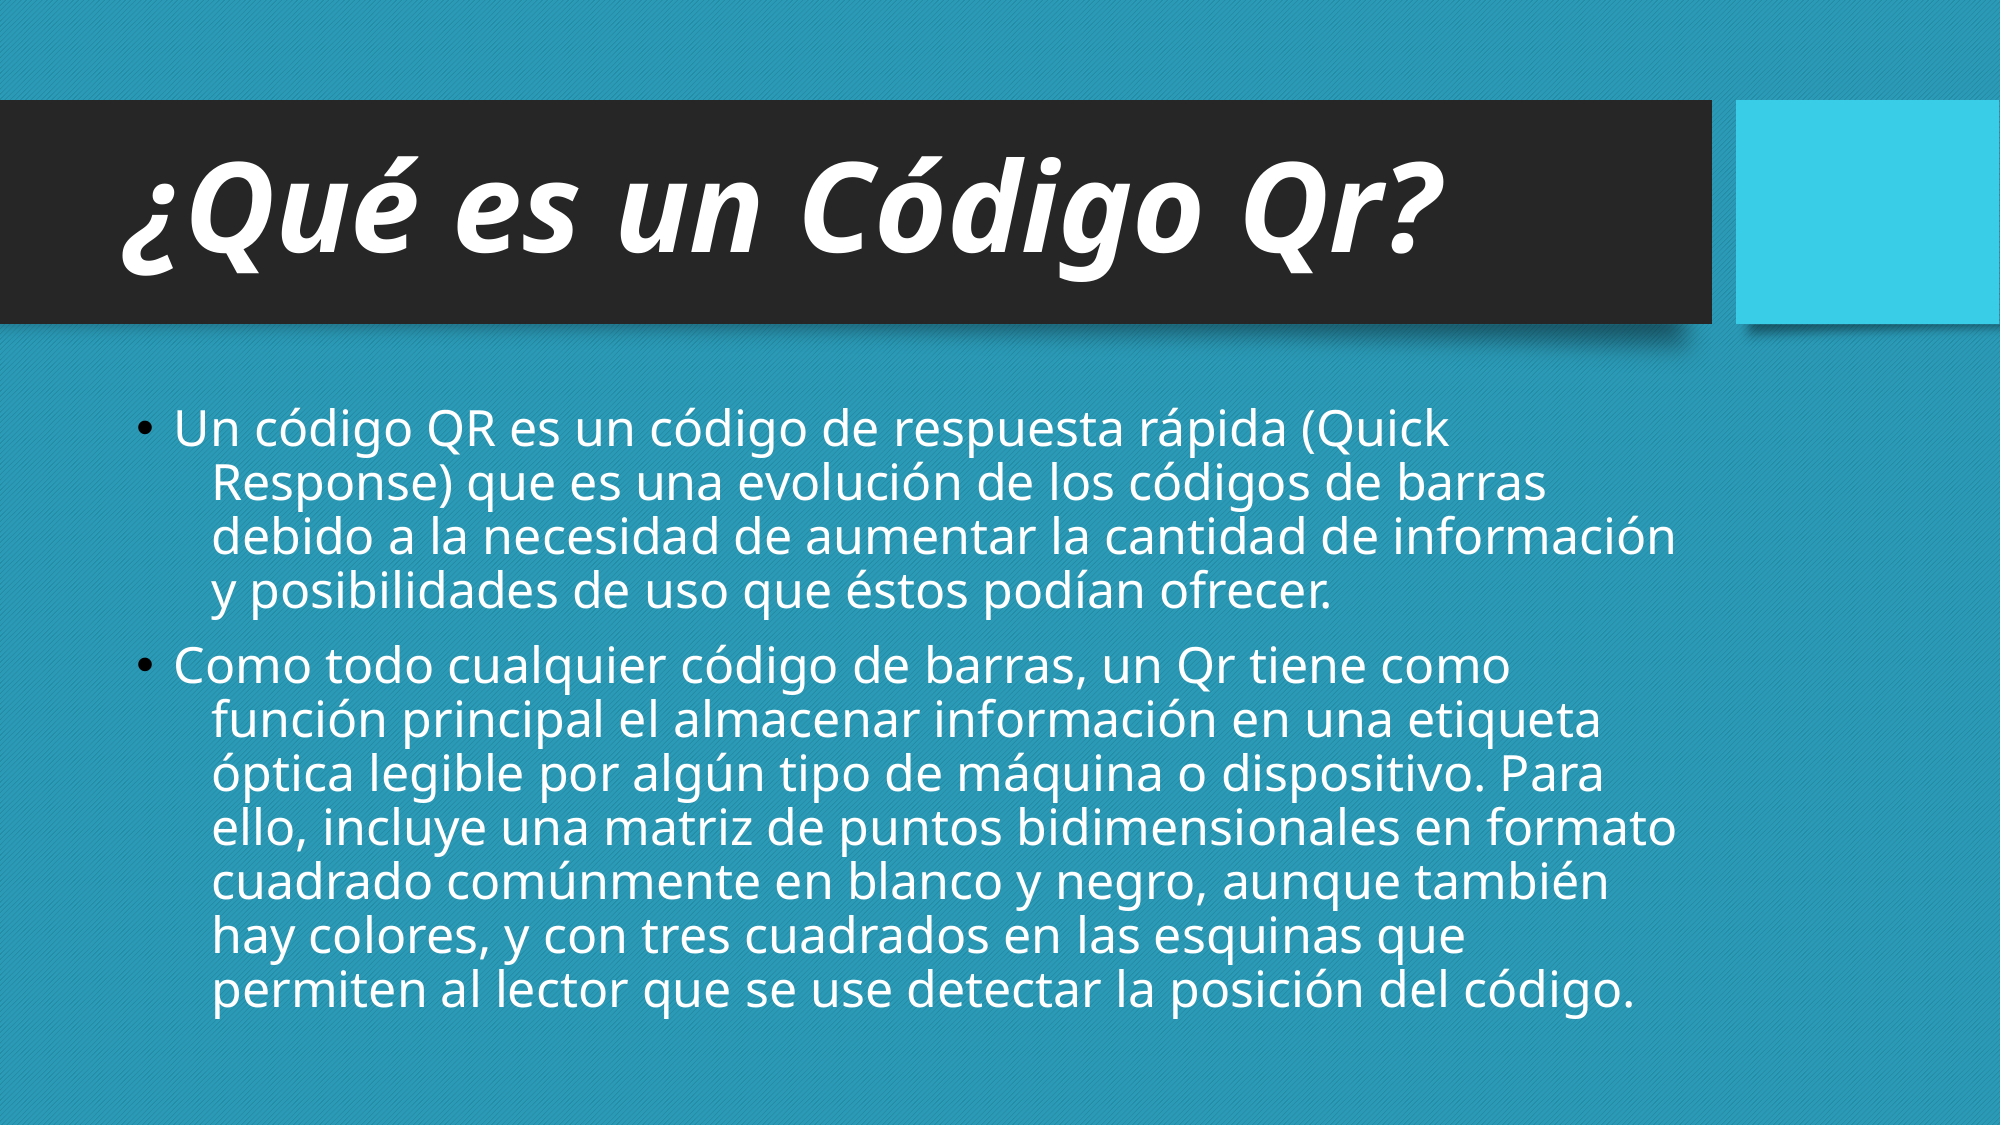

# ¿Qué es un Código Qr?
Un código QR es un código de respuesta rápida (Quick Response) que es una evolución de los códigos de barras debido a la necesidad de aumentar la cantidad de información y posibilidades de uso que éstos podían ofrecer.
Como todo cualquier código de barras, un Qr tiene como función principal el almacenar información en una etiqueta óptica legible por algún tipo de máquina o dispositivo. Para ello, incluye una matriz de puntos bidimensionales en formato cuadrado comúnmente en blanco y negro, aunque también hay colores, y con tres cuadrados en las esquinas que permiten al lector que se use detectar la posición del código.